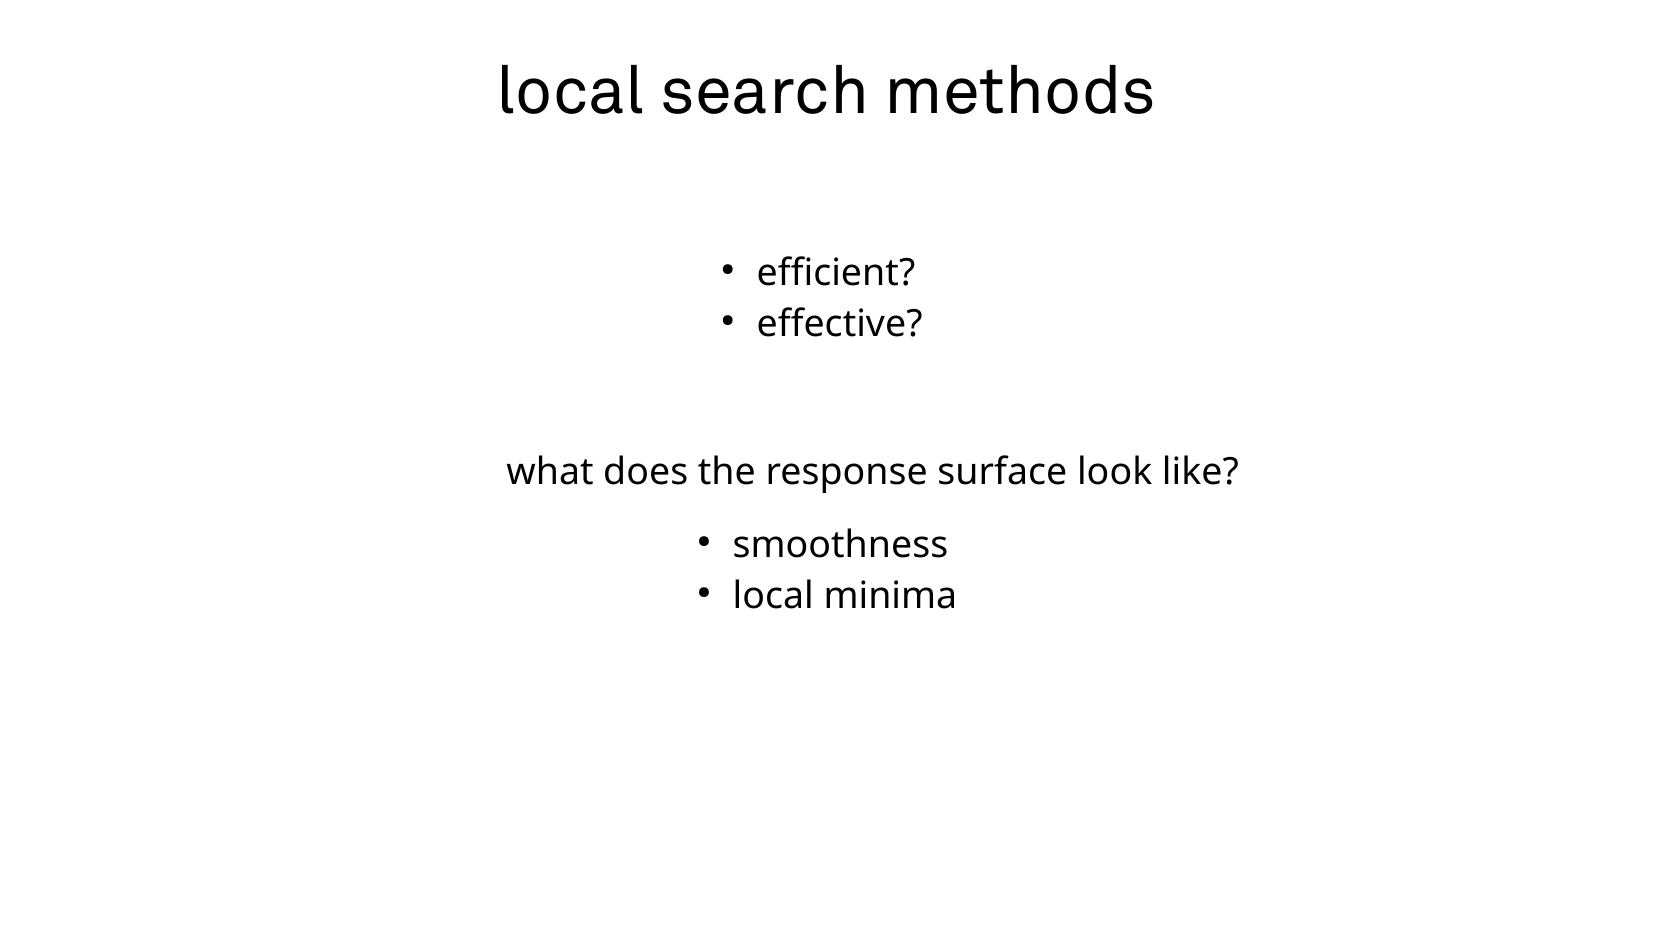

# local search methods
efficient?
effective?
what does the response surface look like?
smoothness
local minima